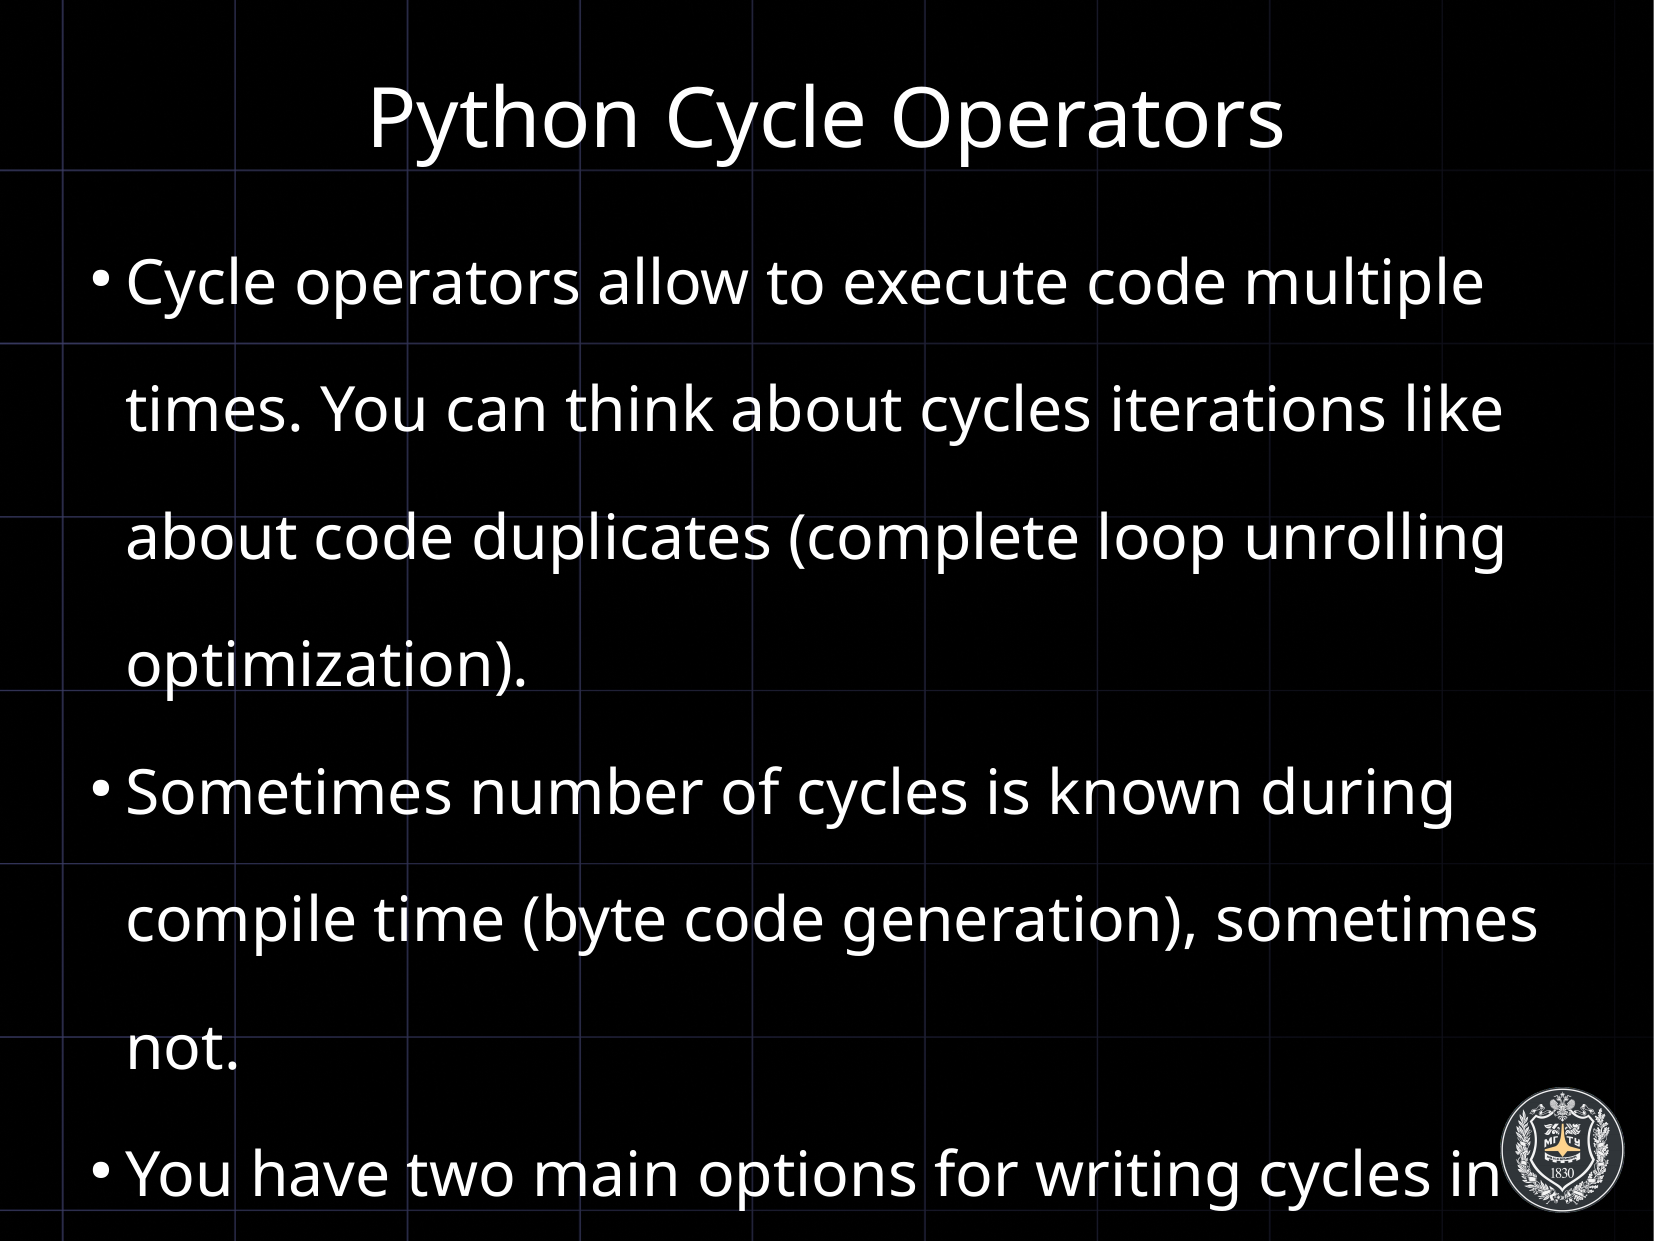

# Python Cycle Operators
Cycle operators allow to execute code multiple times. You can think about cycles iterations like about code duplicates (complete loop unrolling optimization).
Sometimes number of cycles is known during compile time (byte code generation), sometimes not.
You have two main options for writing cycles in Python.
You have to learn `itertools` library to write optimal loops in Python.